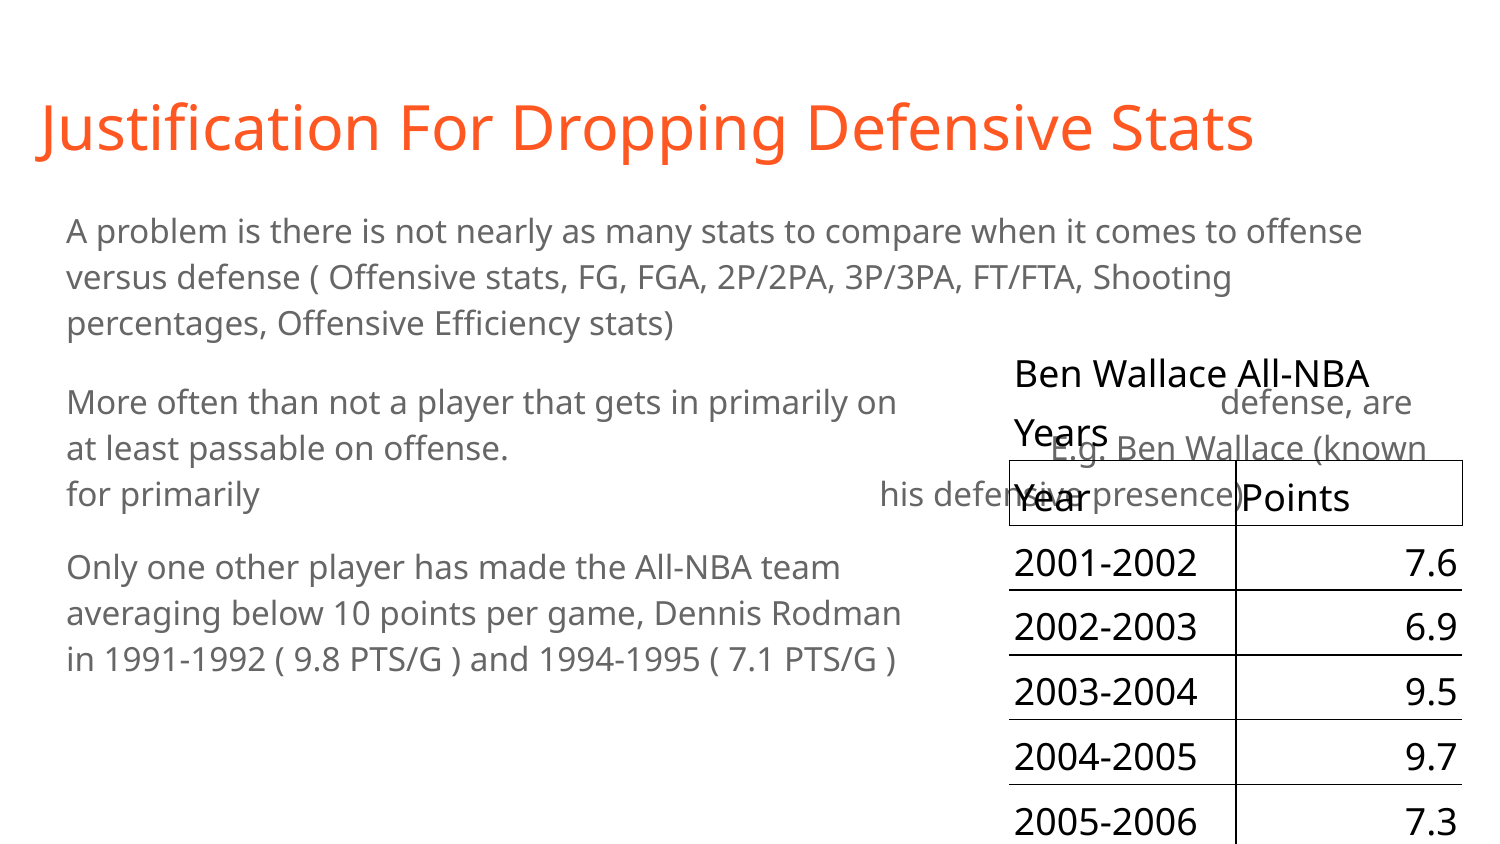

# Justification For Dropping Defensive Stats
A problem is there is not nearly as many stats to compare when it comes to offense versus defense ( Offensive stats, FG, FGA, 2P/2PA, 3P/3PA, FT/FTA, Shooting percentages, Offensive Efficiency stats)
More often than not a player that gets in primarily on defense, are at least passable on offense. E.g. Ben Wallace (known for primarily his defensive presence)
Only one other player has made the All-NBA team
averaging below 10 points per game, Dennis Rodman
in 1991-1992 ( 9.8 PTS/G ) and 1994-1995 ( 7.1 PTS/G )
| Ben Wallace All-NBA Years | |
| --- | --- |
| Year | Points |
| 2001-2002 | 7.6 |
| 2002-2003 | 6.9 |
| 2003-2004 | 9.5 |
| 2004-2005 | 9.7 |
| 2005-2006 | 7.3 |